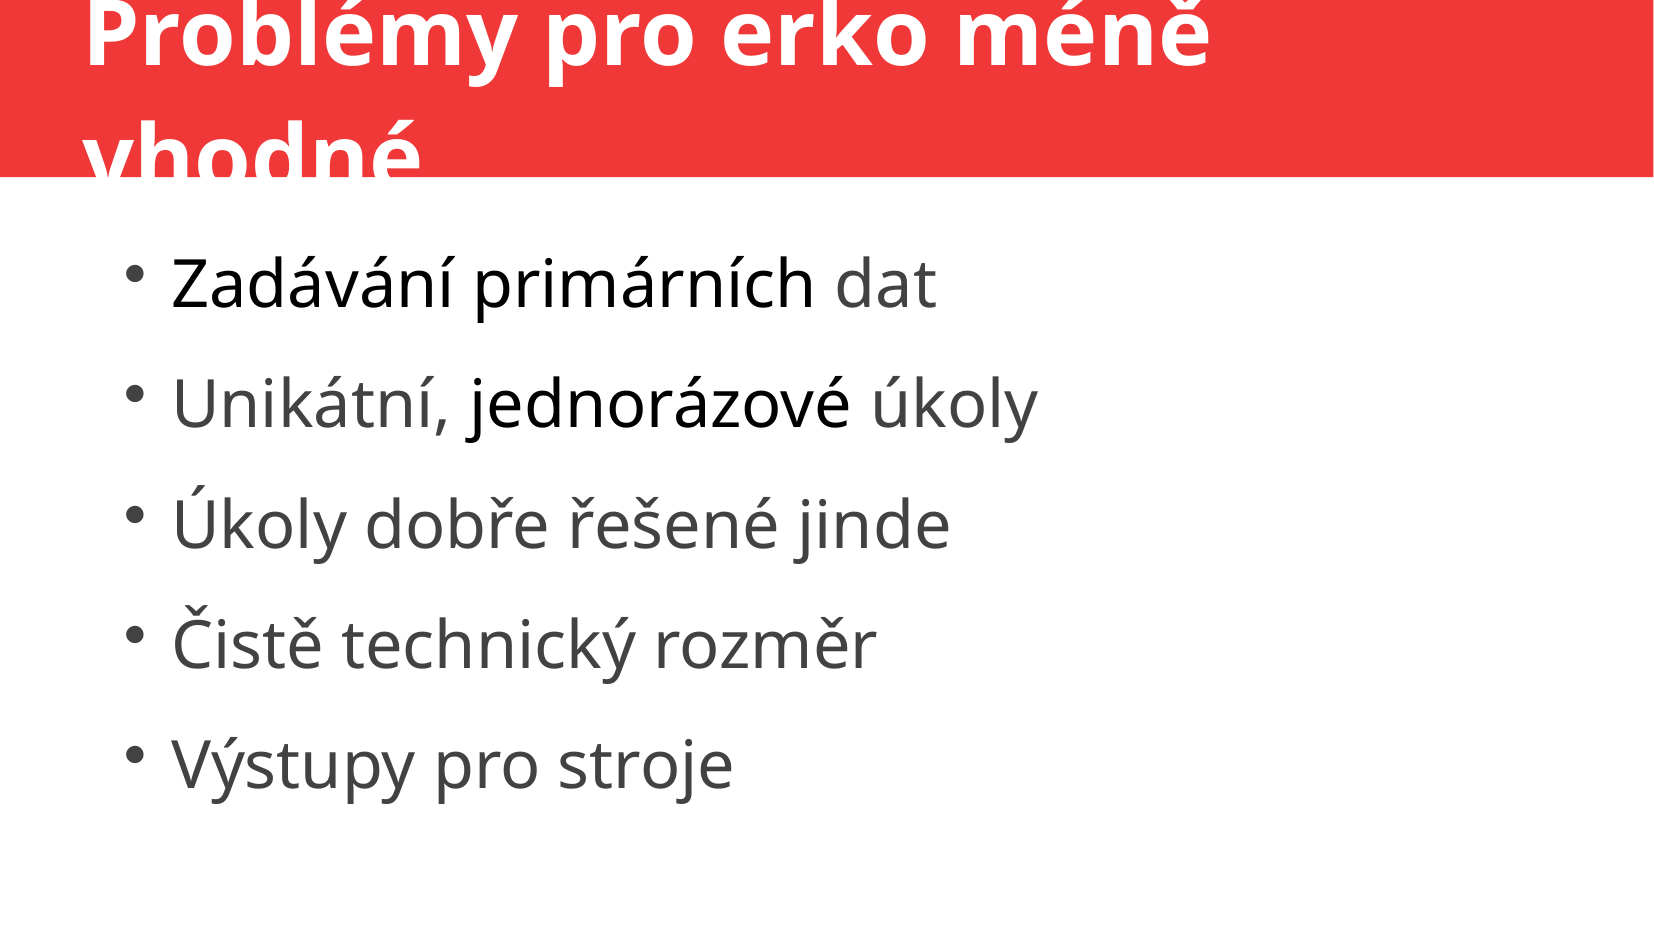

# Problémy pro erko méně vhodné
Zadávání primárních dat
Unikátní, jednorázové úkoly
Úkoly dobře řešené jinde
Čistě technický rozměr
Výstupy pro stroje